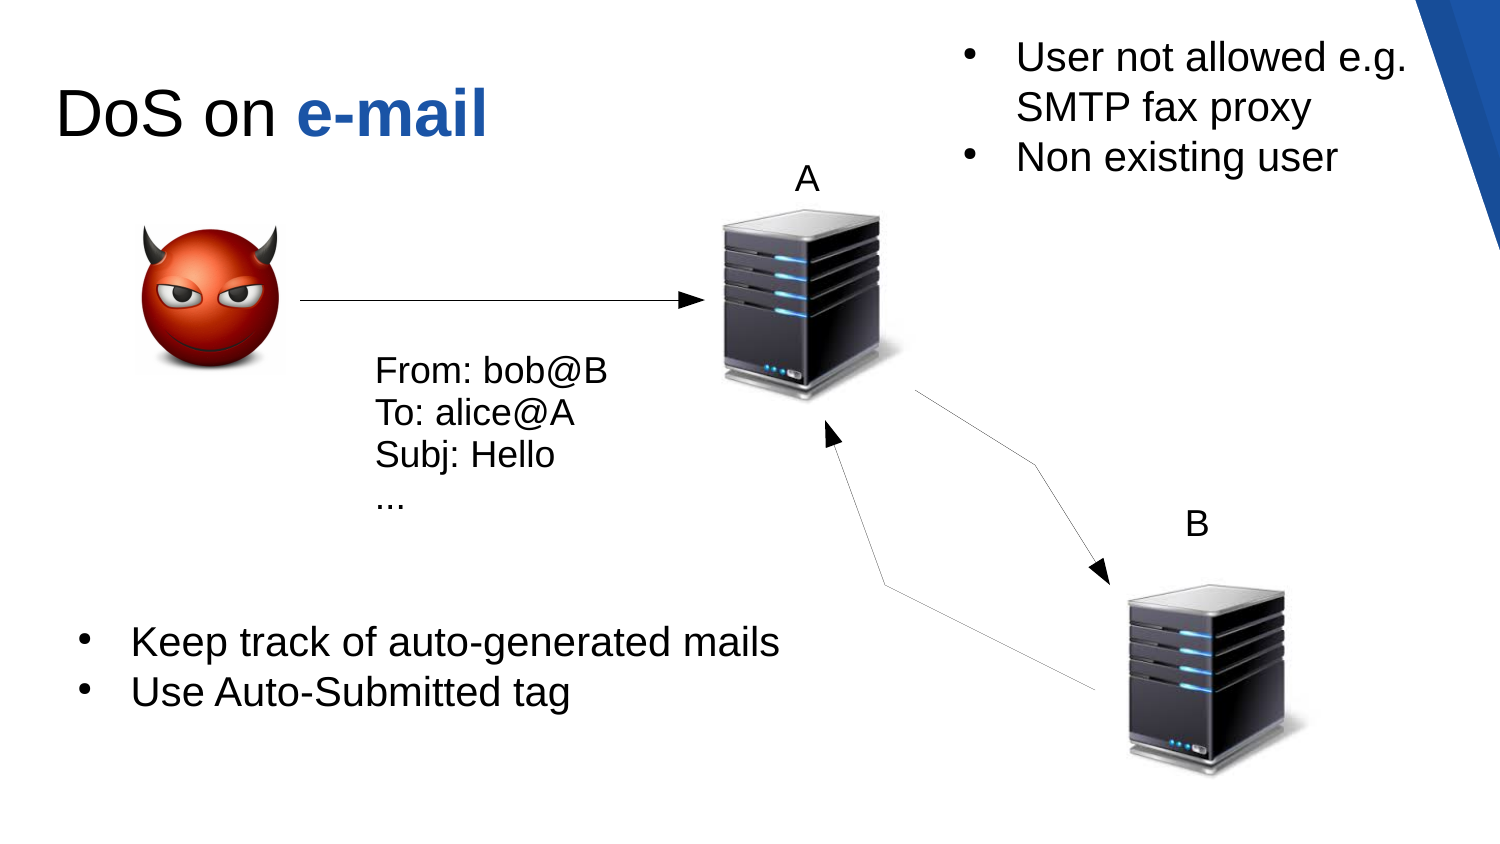

User not allowed e.g. SMTP fax proxy
Non existing user
# DoS on e-mail
A
From: bob@B
To: alice@A
Subj: Hello
...
B
Keep track of auto-generated mails
Use Auto-Submitted tag